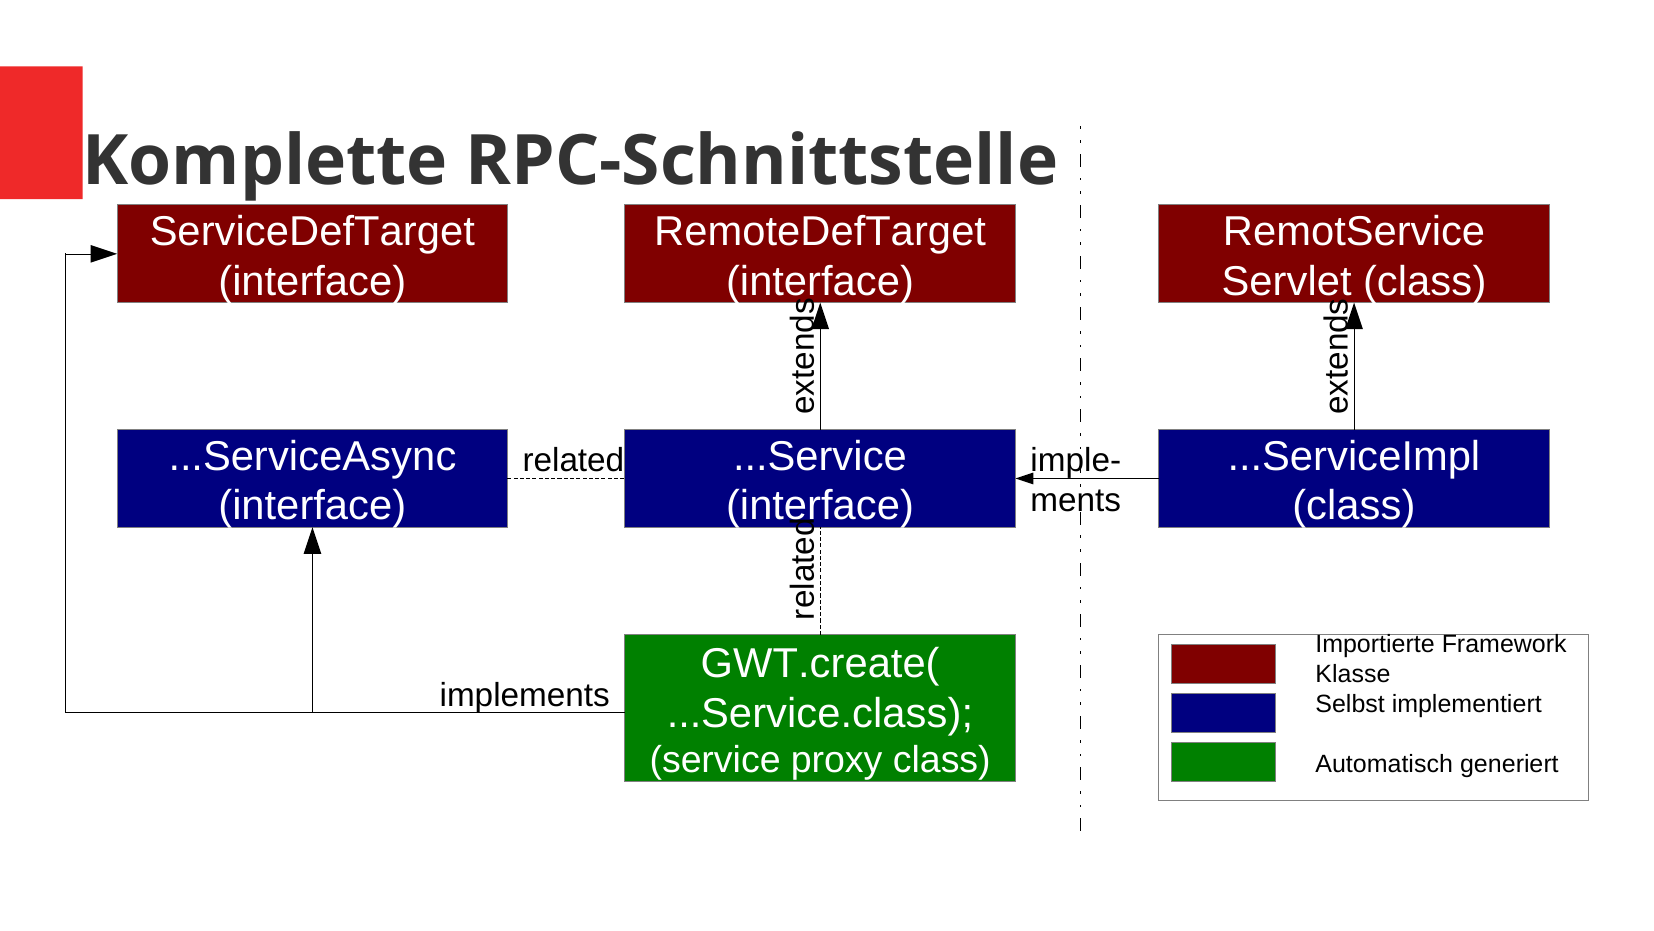

# Komplette RPC-Schnittstelle
ServiceDefTarget
(interface)
RemoteDefTarget
(interface)
RemotService
Servlet (class)
extends
extends
...ServiceAsync
(interface)
...Service
(interface)
...ServiceImpl
(class)
related
imple-
ments
related
GWT.create(
...Service.class);
(service proxy class)
Importierte Framework
Klasse
Selbst implementiert
Automatisch generiert
implements